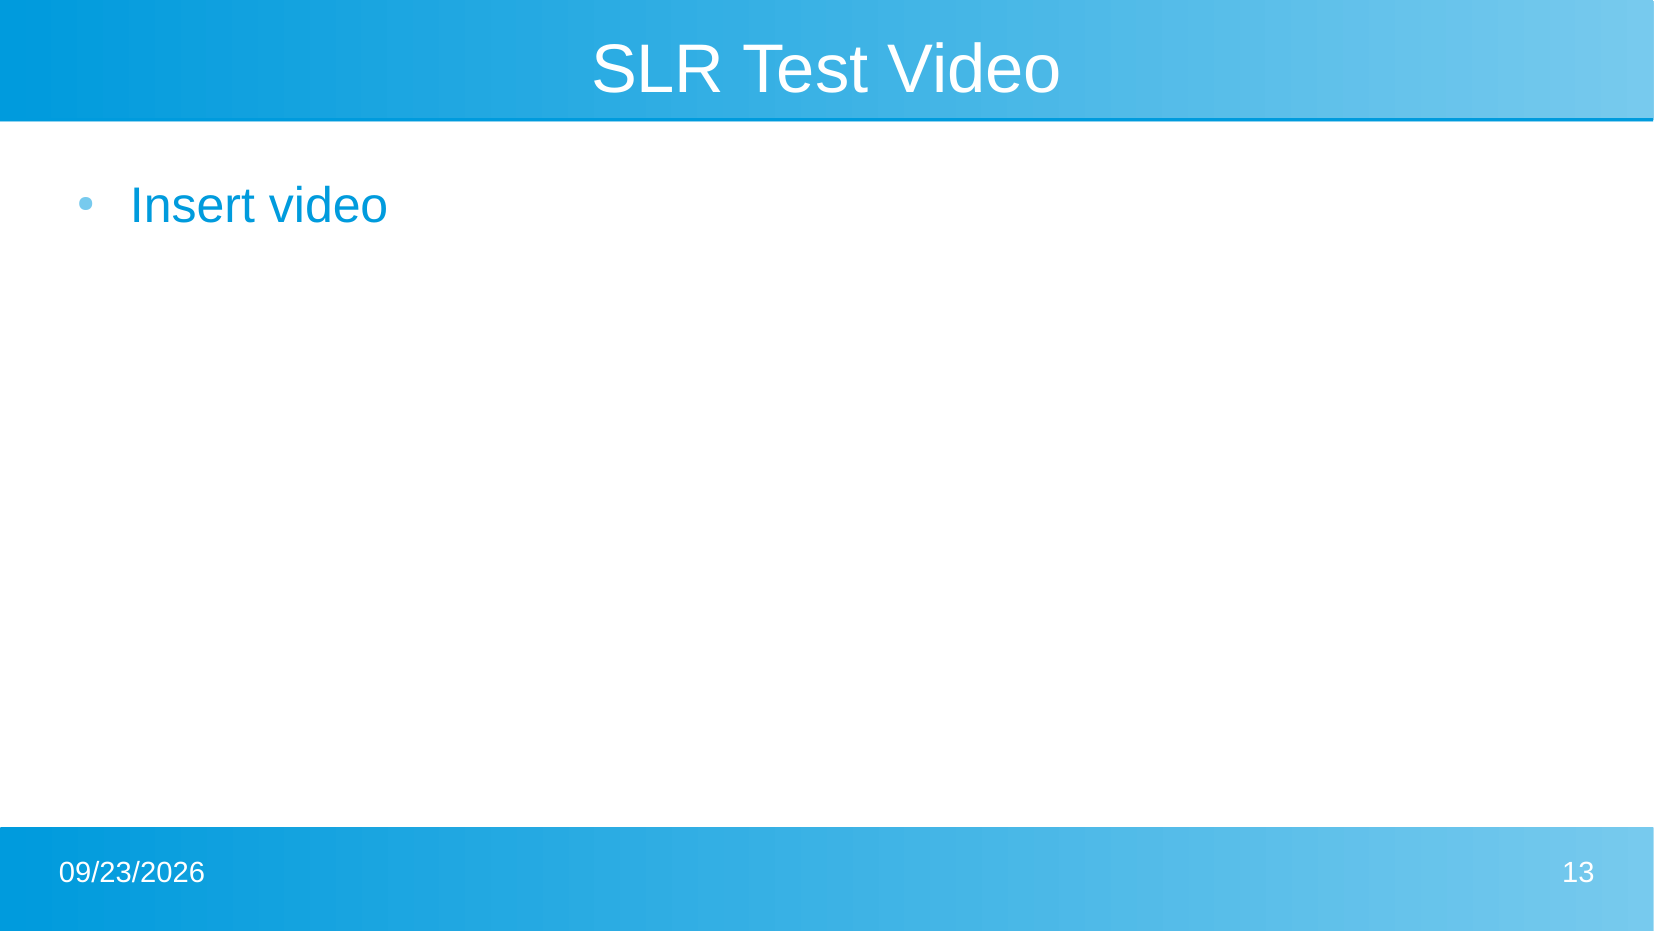

# SLR Test Video
Insert video
13